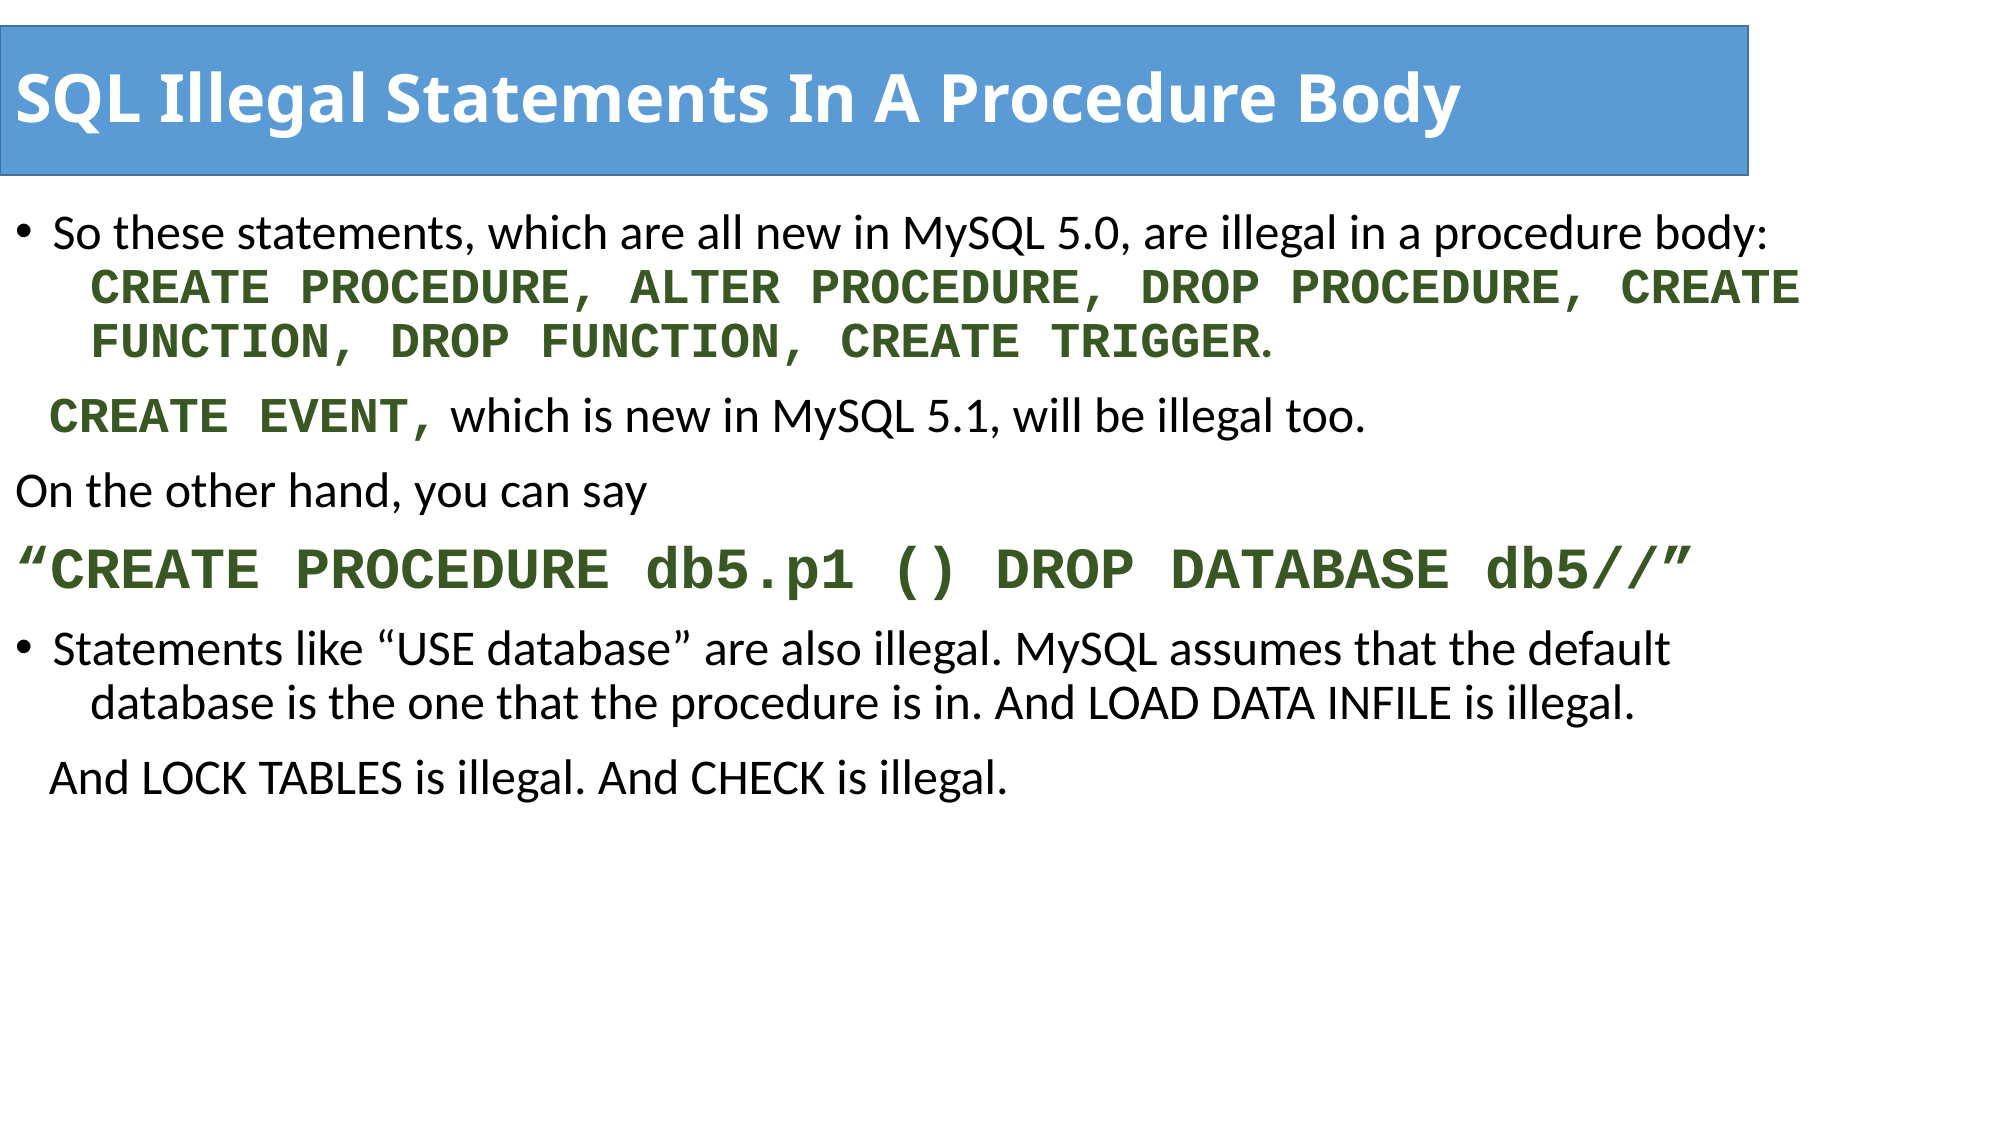

# SQL Illegal Statements In A Procedure Body
So these statements, which are all new in MySQL 5.0, are illegal in a procedure body: CREATE PROCEDURE, ALTER PROCEDURE, DROP PROCEDURE, CREATE FUNCTION, DROP FUNCTION, CREATE TRIGGER.
 CREATE EVENT, which is new in MySQL 5.1, will be illegal too.
On the other hand, you can say
“CREATE PROCEDURE db5.p1 () DROP DATABASE db5//”
Statements like “USE database” are also illegal. MySQL assumes that the default database is the one that the procedure is in. And LOAD DATA INFILE is illegal.
 And LOCK TABLES is illegal. And CHECK is illegal.